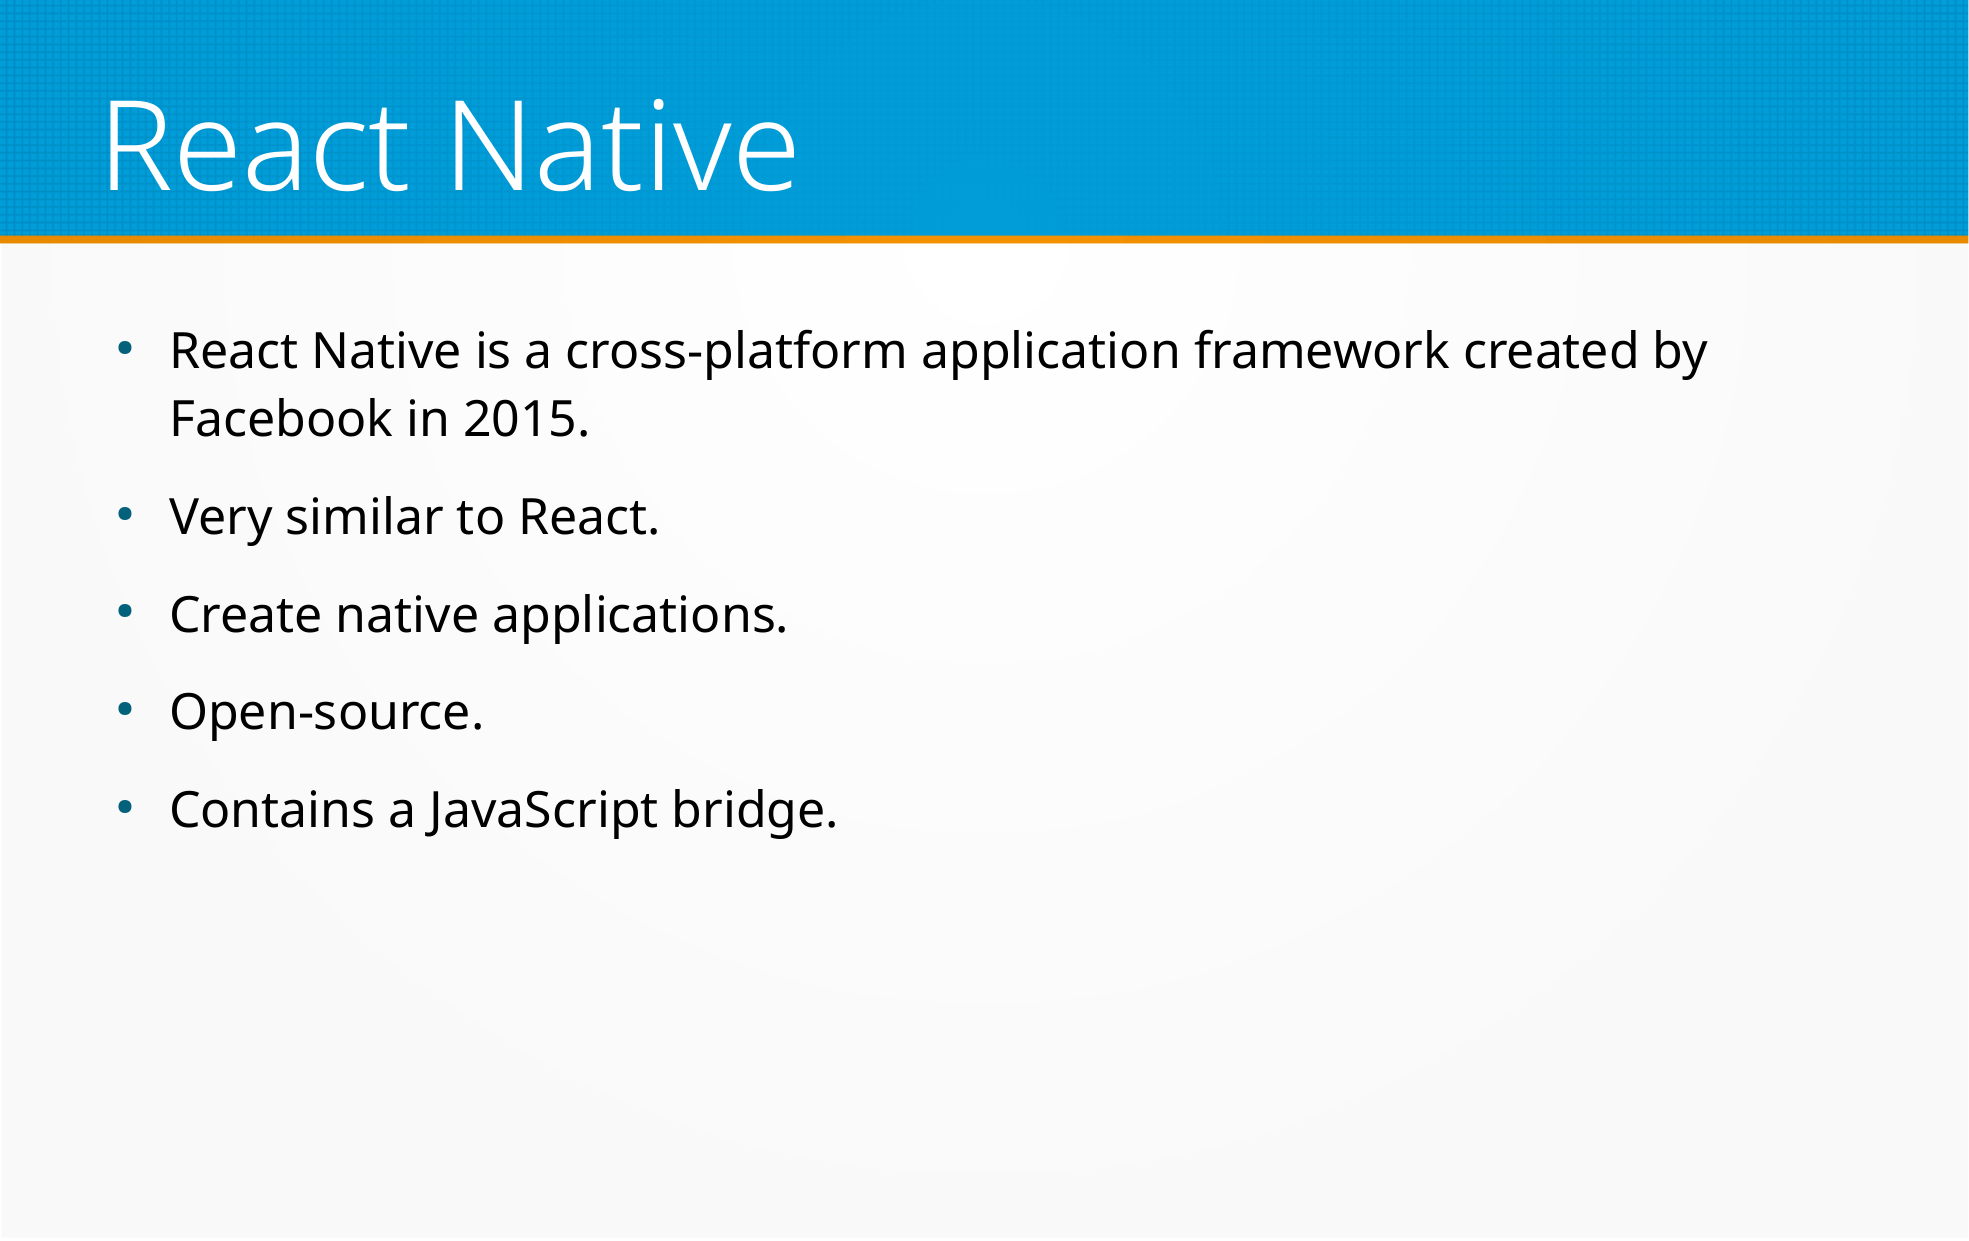

# React Native
React Native is a cross-platform application framework created by Facebook in 2015.
Very similar to React.
Create native applications.
Open-source.
Contains a JavaScript bridge.